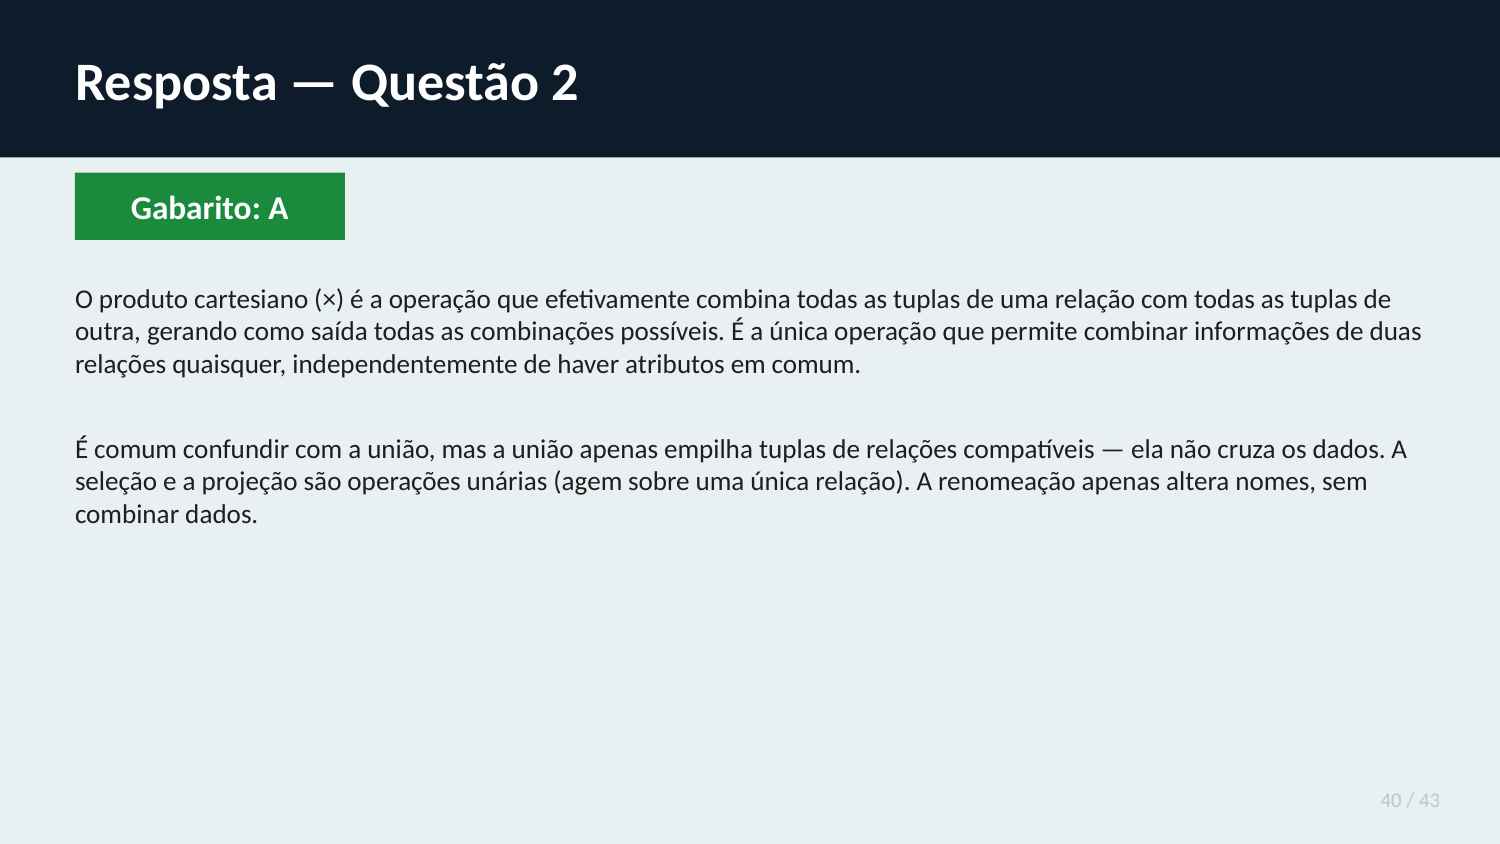

Resposta — Questão 2
Gabarito: A
O produto cartesiano (×) é a operação que efetivamente combina todas as tuplas de uma relação com todas as tuplas de outra, gerando como saída todas as combinações possíveis. É a única operação que permite combinar informações de duas relações quaisquer, independentemente de haver atributos em comum.
É comum confundir com a união, mas a união apenas empilha tuplas de relações compatíveis — ela não cruza os dados. A seleção e a projeção são operações unárias (agem sobre uma única relação). A renomeação apenas altera nomes, sem combinar dados.
40 / 43